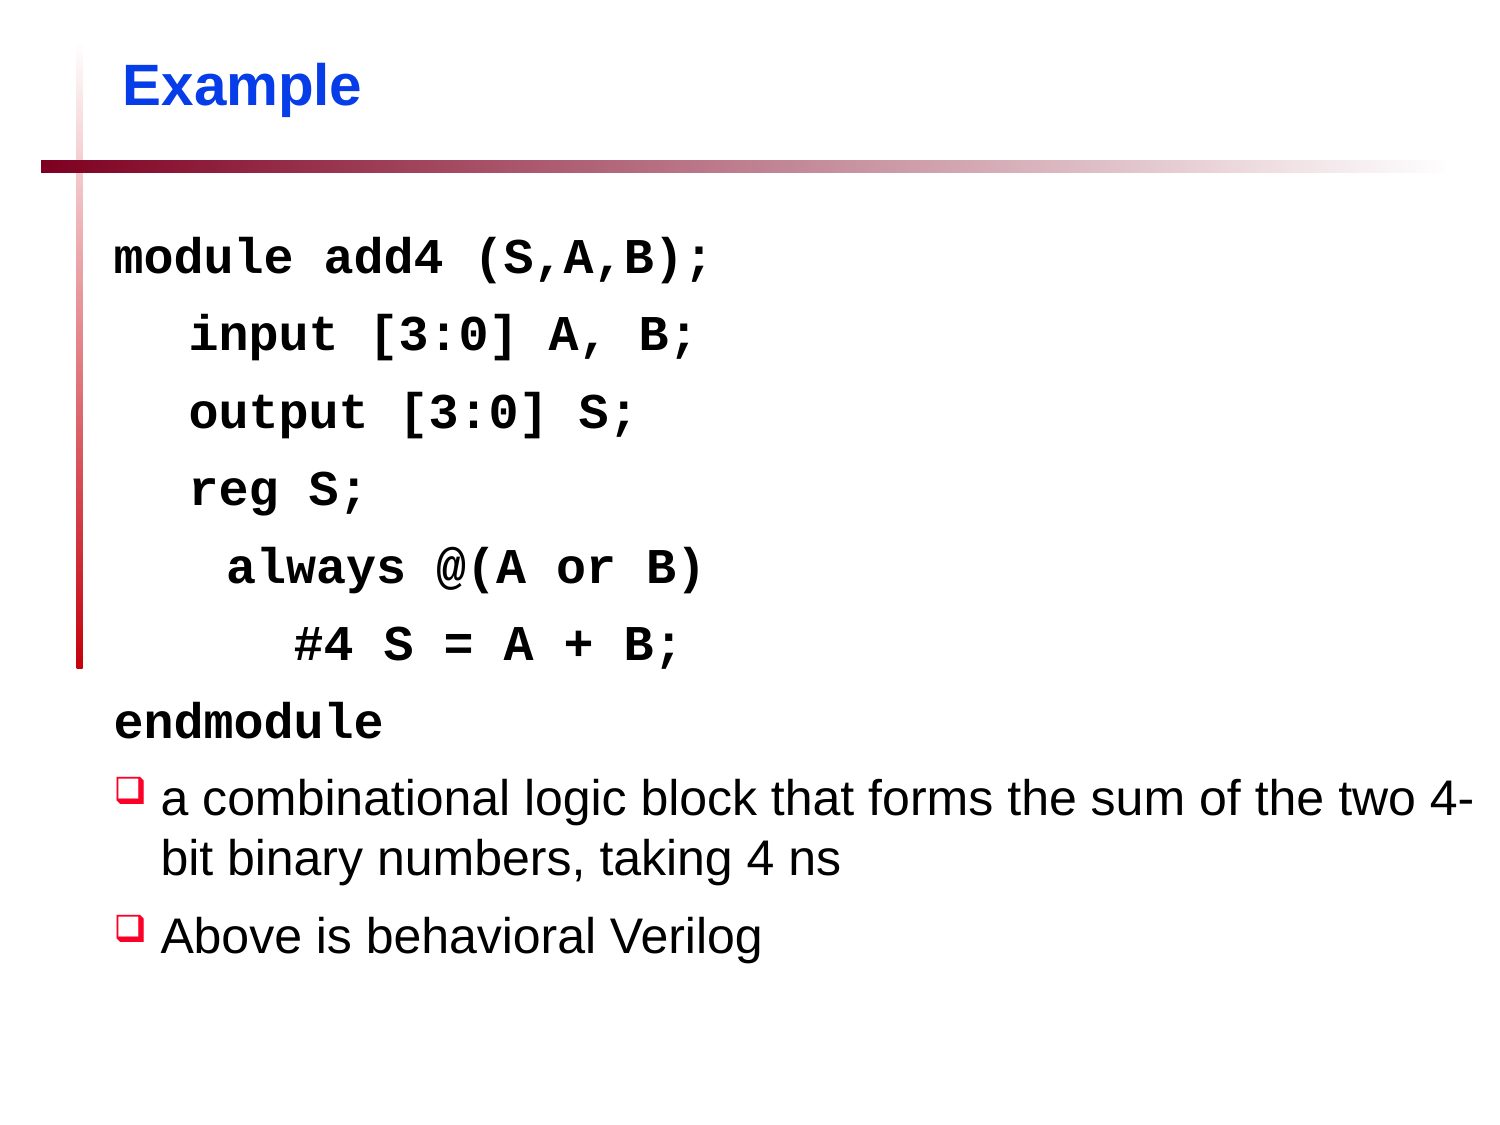

# Example
module add4 (S,A,B);
	input [3:0] A, B;
	output [3:0] S;
	reg S;
		always @(A or B)
			 #4 S = A + B;
endmodule
a combinational logic block that forms the sum of the two 4-bit binary numbers, taking 4 ns
Above is behavioral Verilog